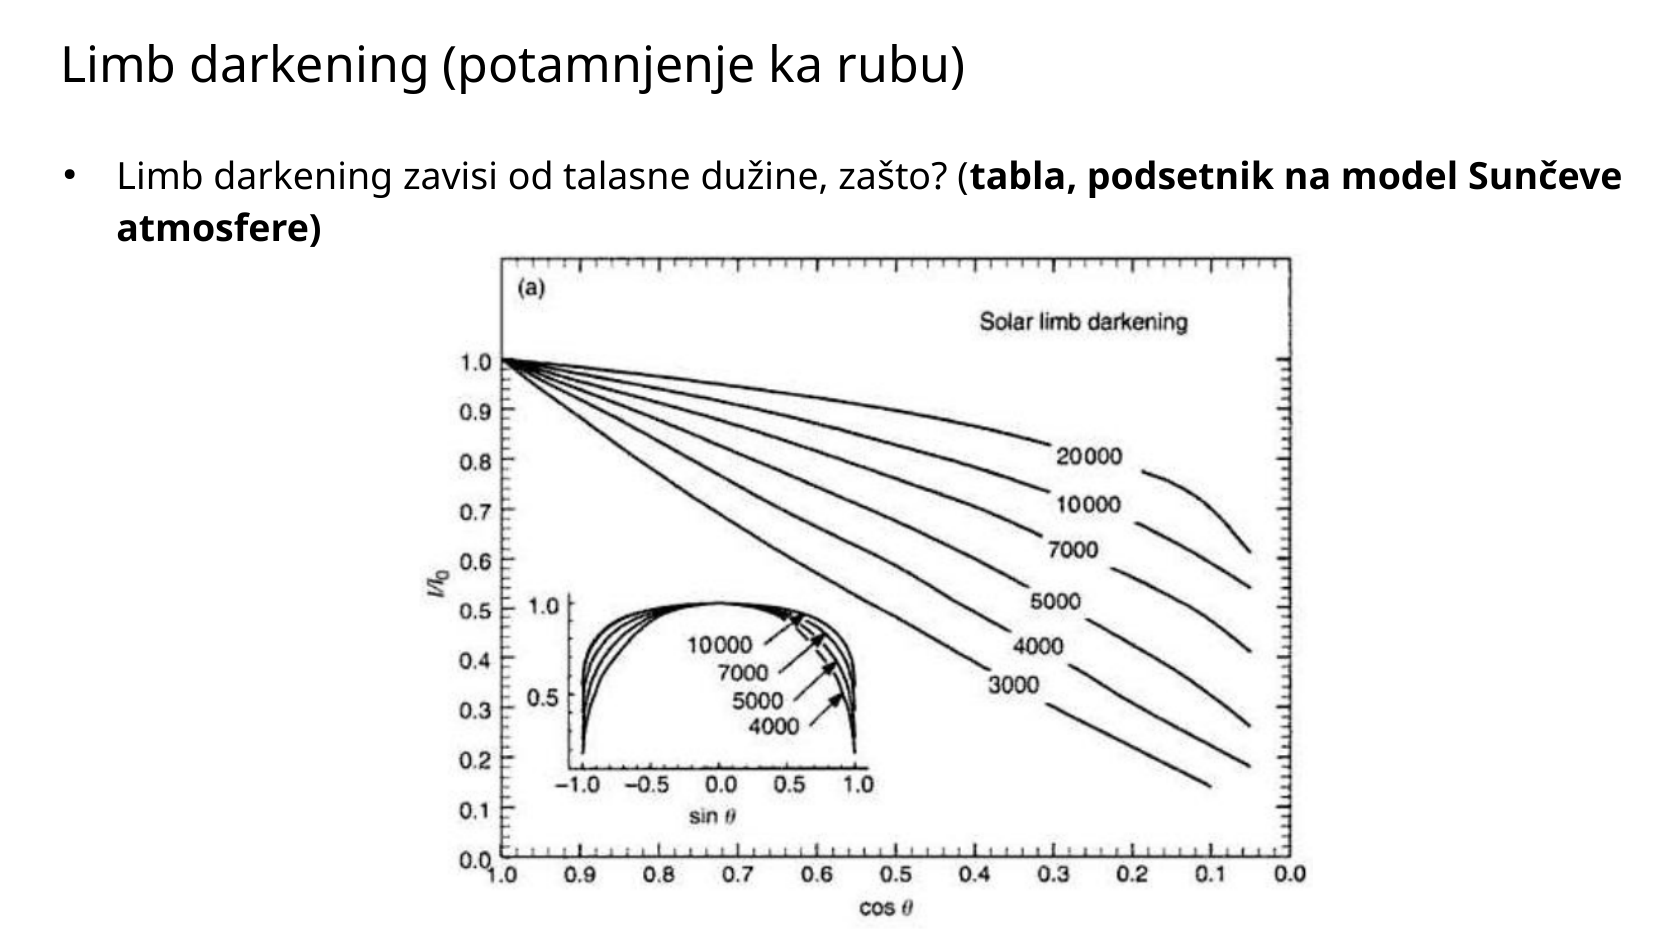

# Limb darkening (potamnjenje ka rubu)
Limb darkening zavisi od talasne dužine, zašto? (tabla, podsetnik na model Sunčeve atmosfere)